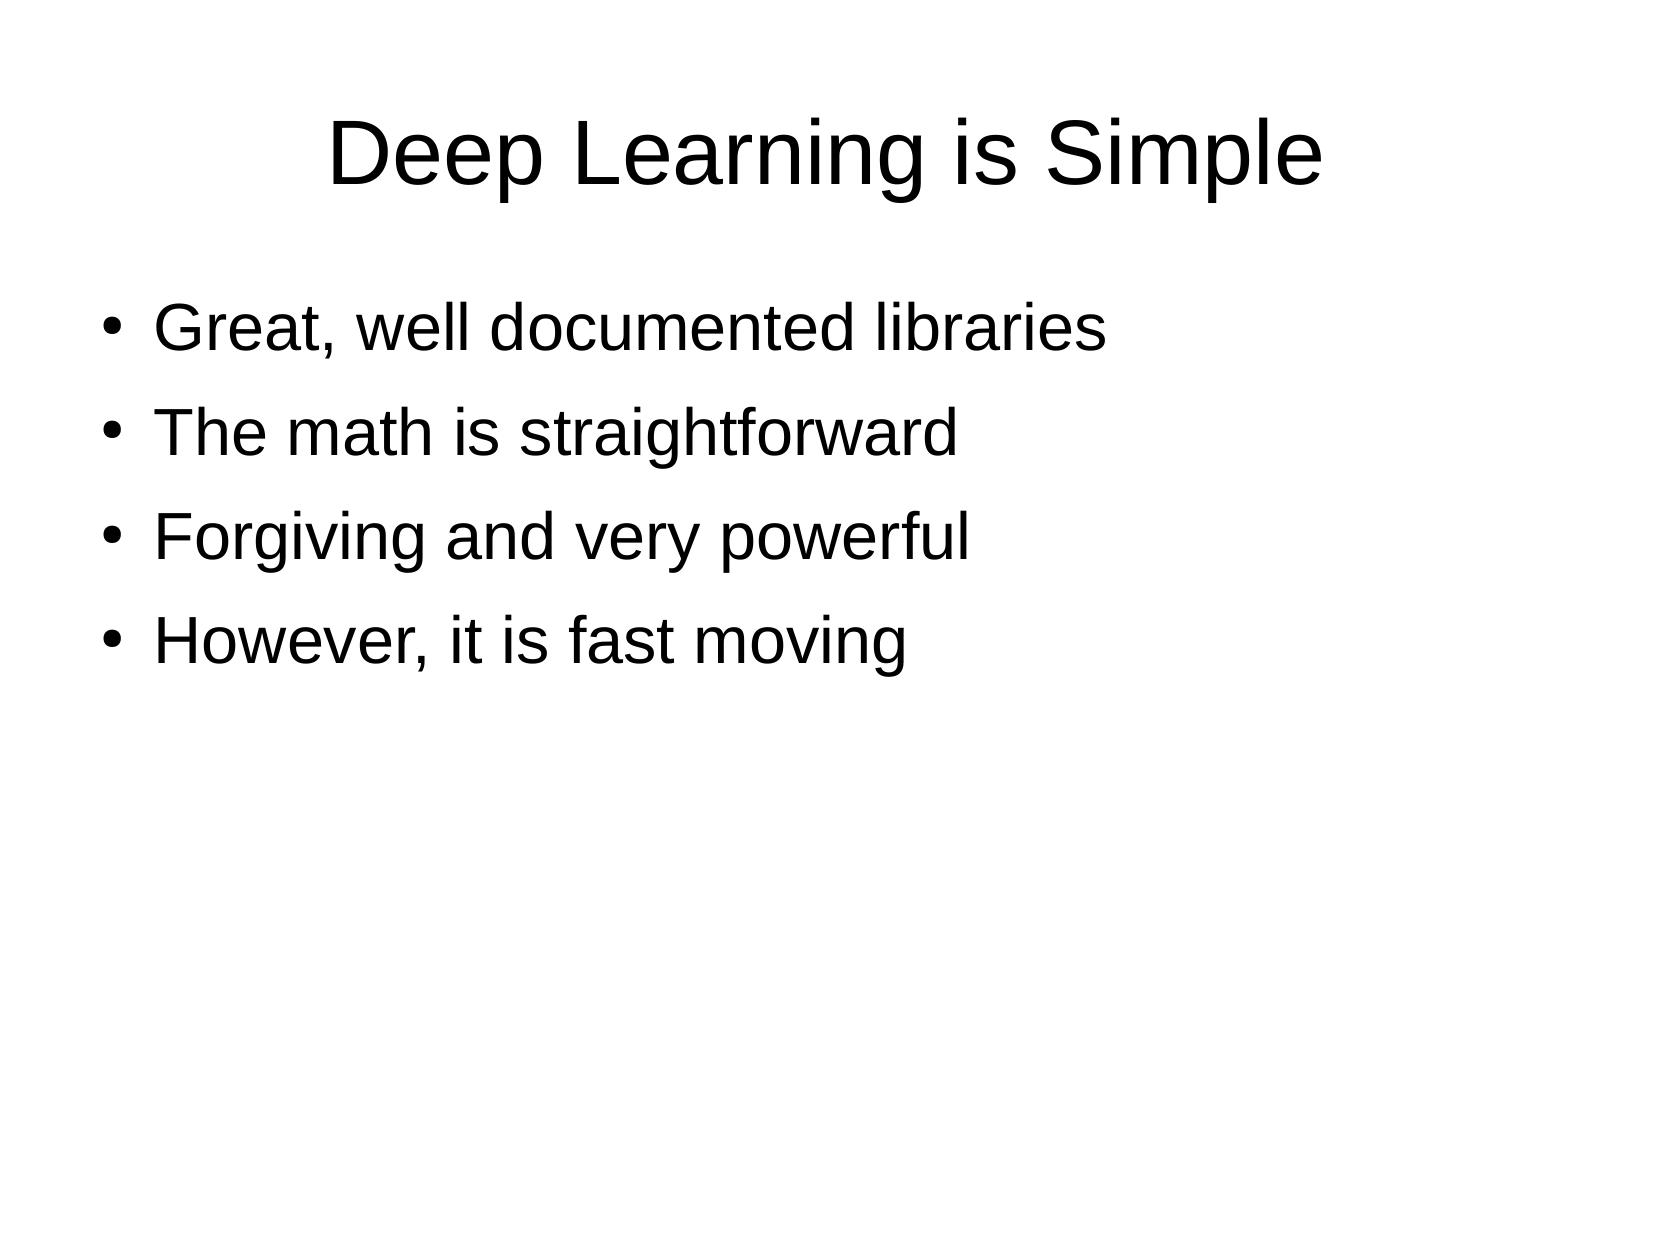

# Deep Learning is Simple
Great, well documented libraries
The math is straightforward
Forgiving and very powerful
However, it is fast moving